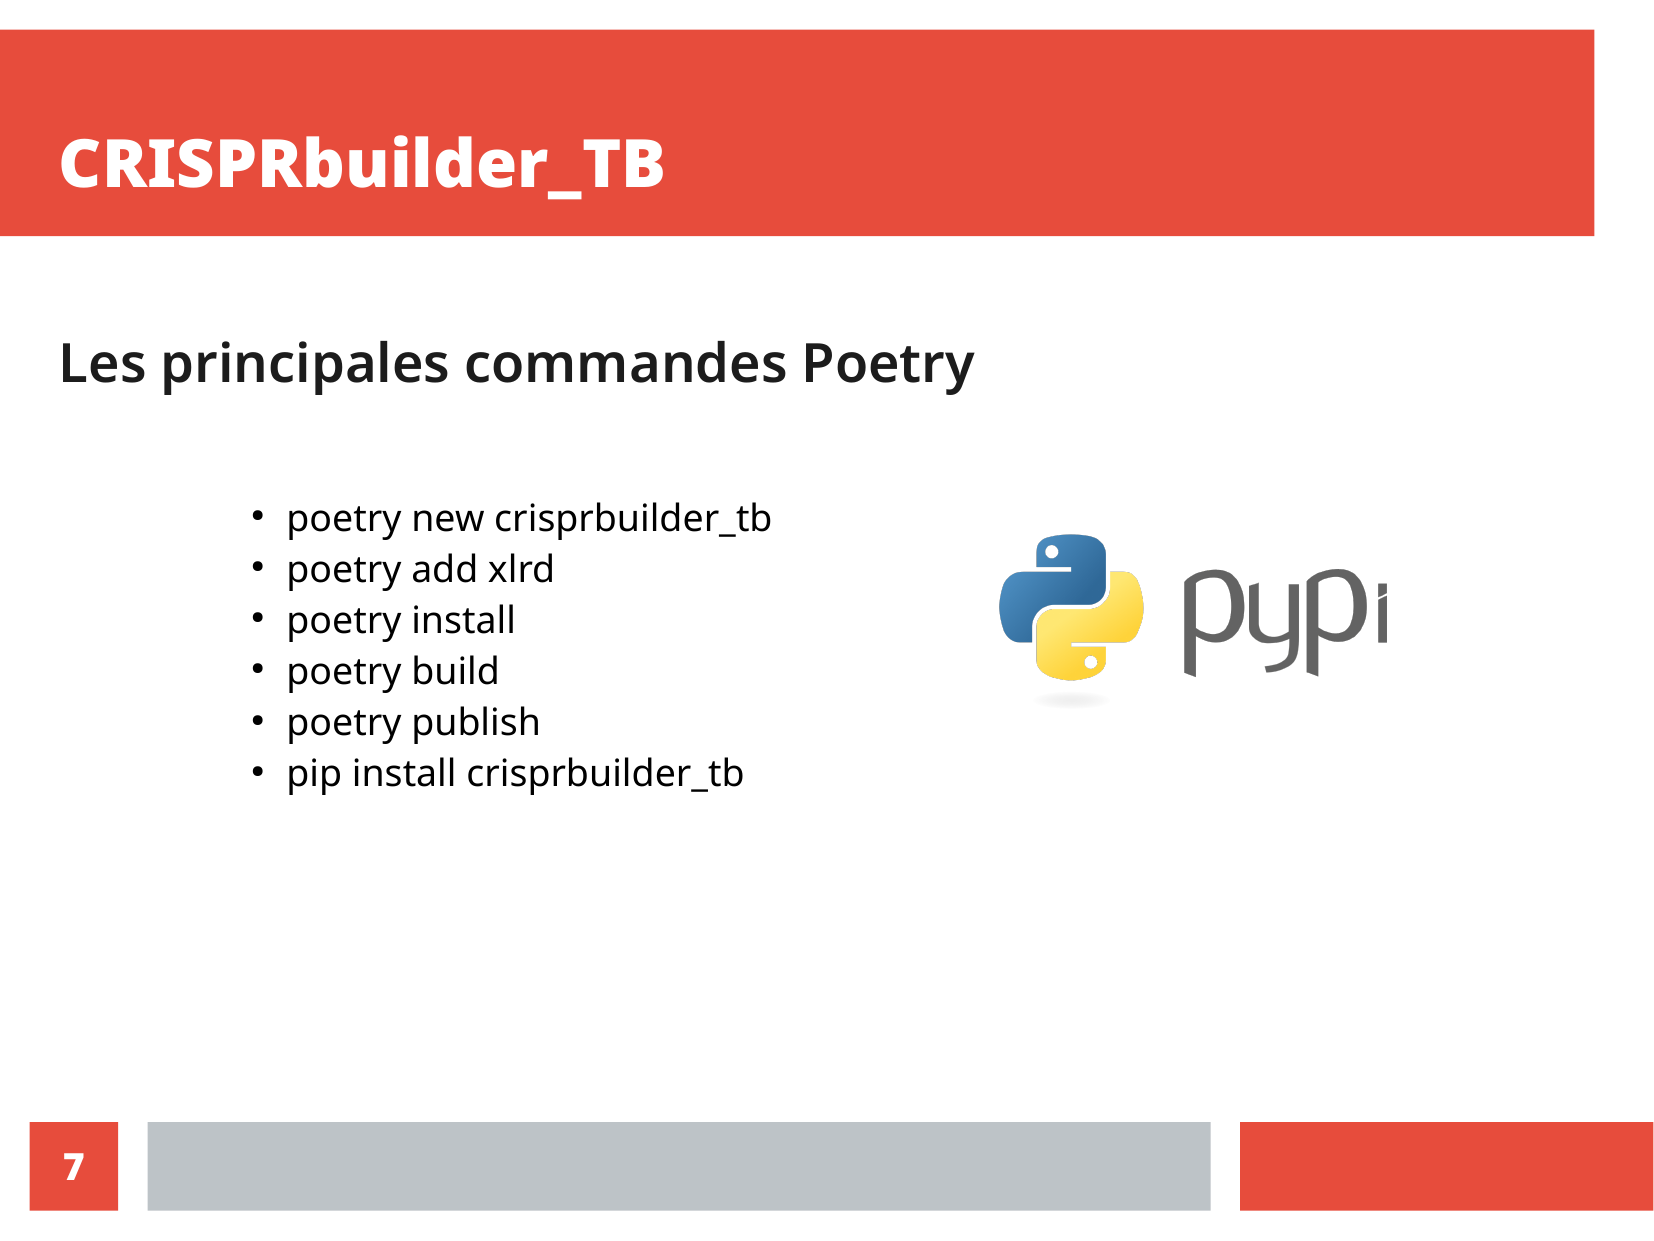

# CRISPRbuilder_TB
Les principales commandes Poetry
poetry new crisprbuilder_tb
poetry add xlrd
poetry install
poetry build
poetry publish
pip install crisprbuilder_tb
7